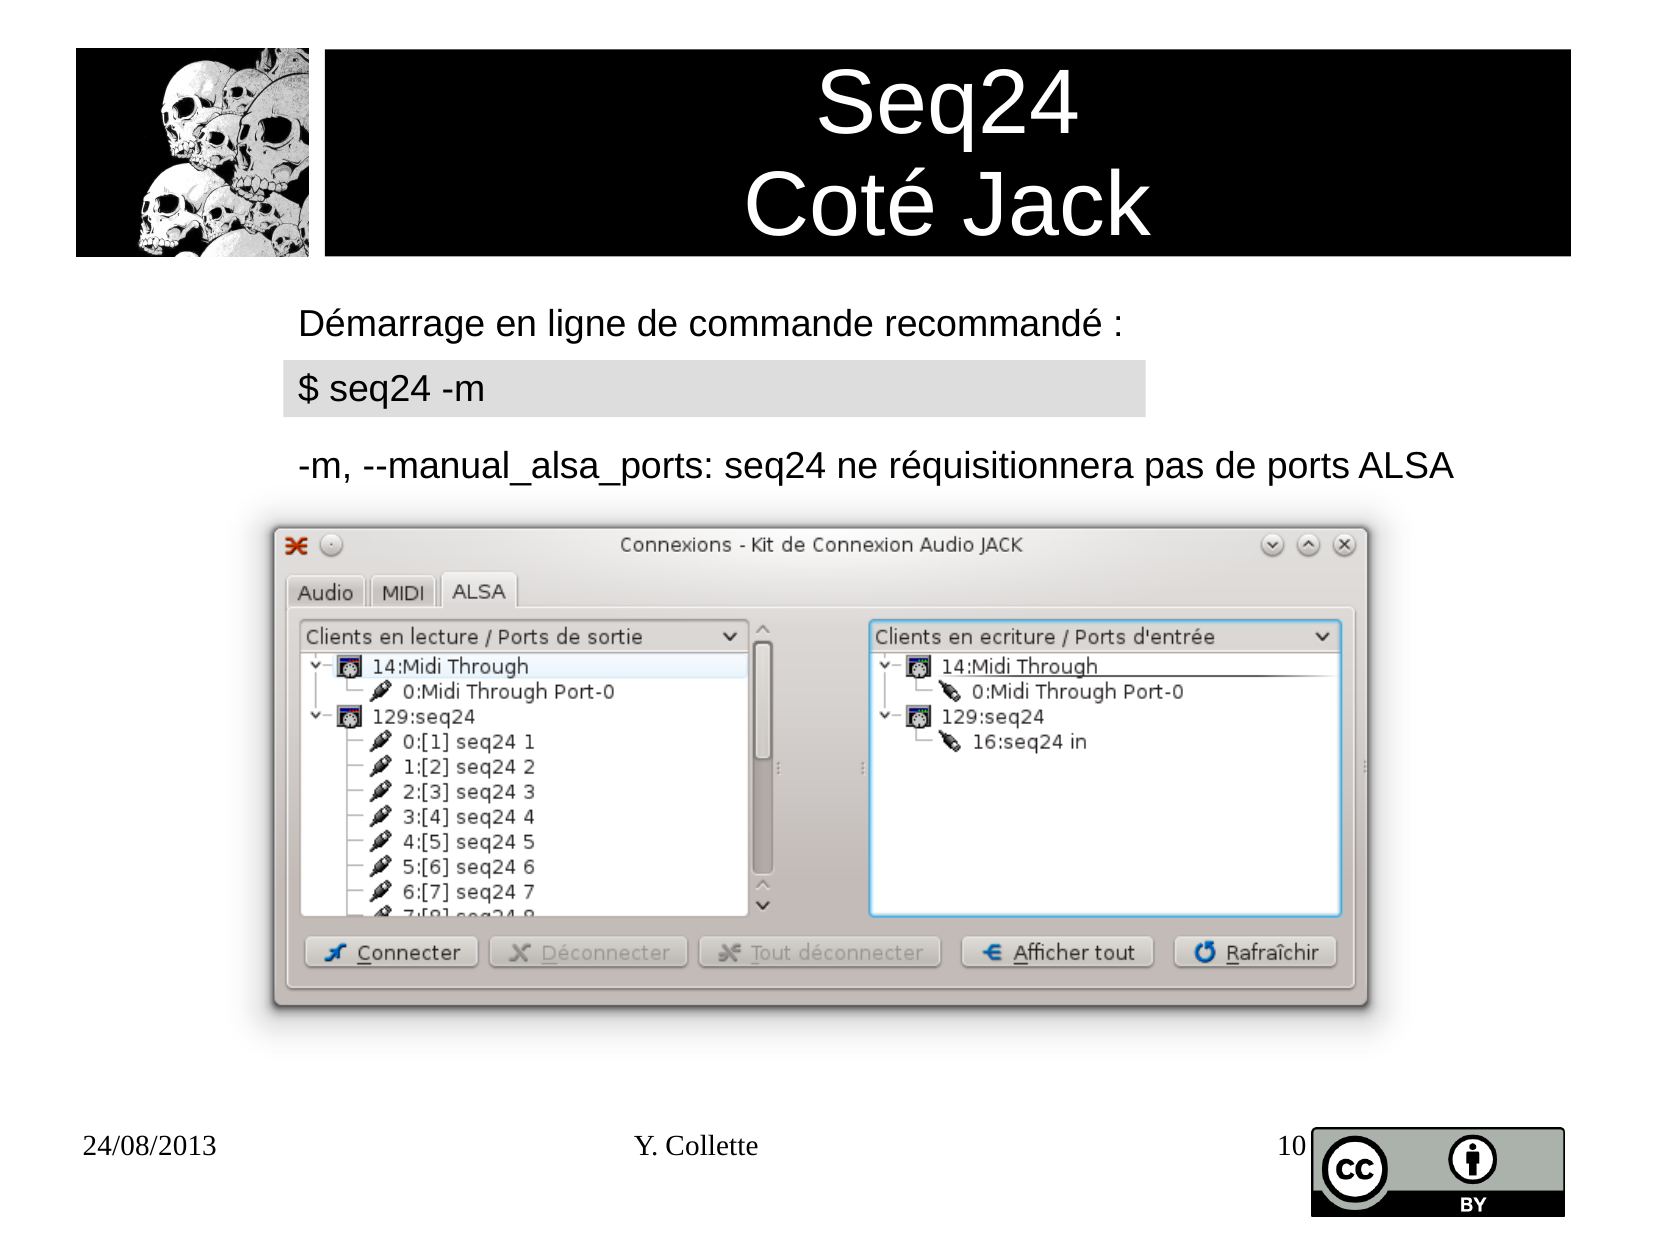

# Seq24 Coté Jack
Démarrage en ligne de commande recommandé :
$ seq24 -m
-m, --manual_alsa_ports: seq24 ne réquisitionnera pas de ports ALSA
Y. Collette
10